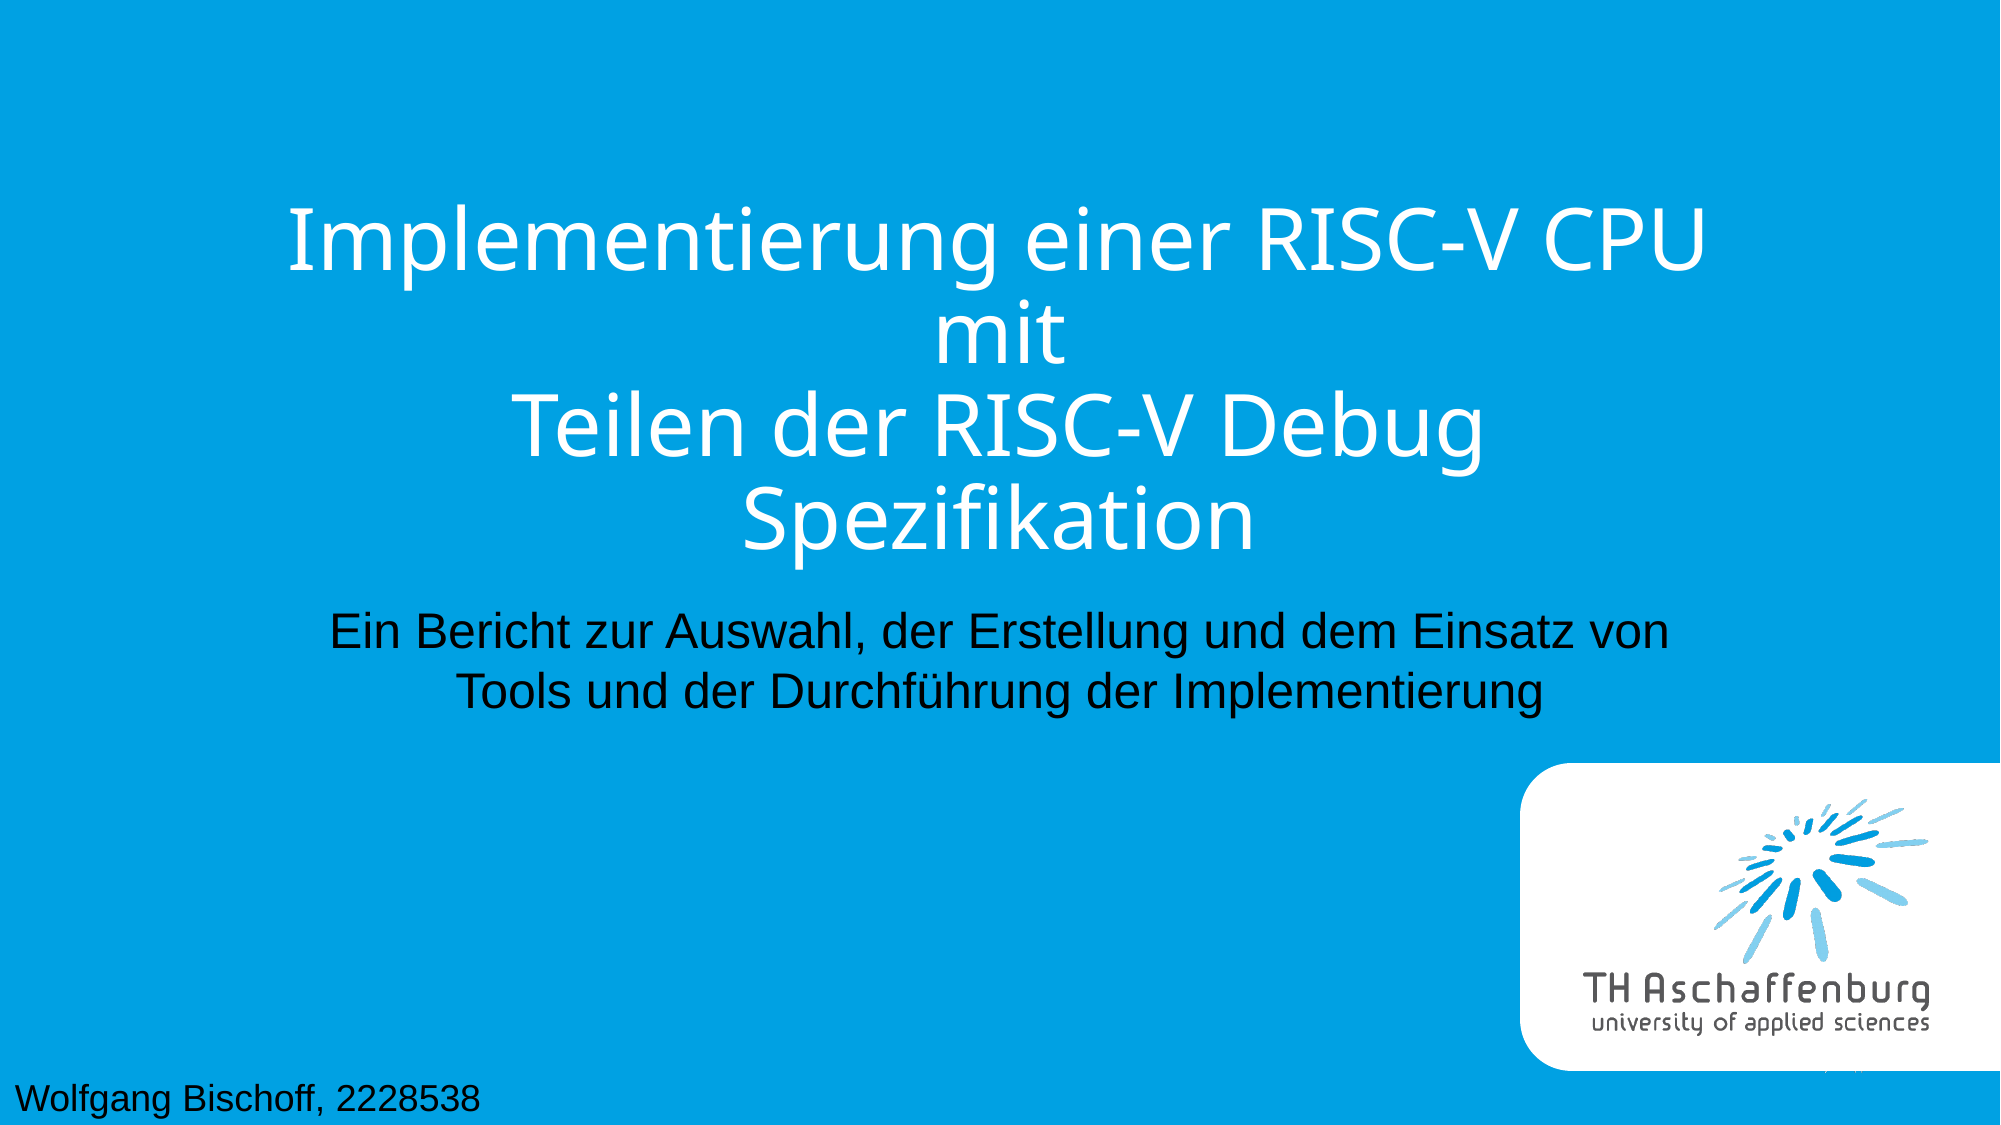

# Implementierung einer RISC-V CPU mit Teilen der RISC-V Debug Spezifikation
Ein Bericht zur Auswahl, der Erstellung und dem Einsatz von
Tools und der Durchführung der Implementierung
Wolfgang Bischoff, 2228538